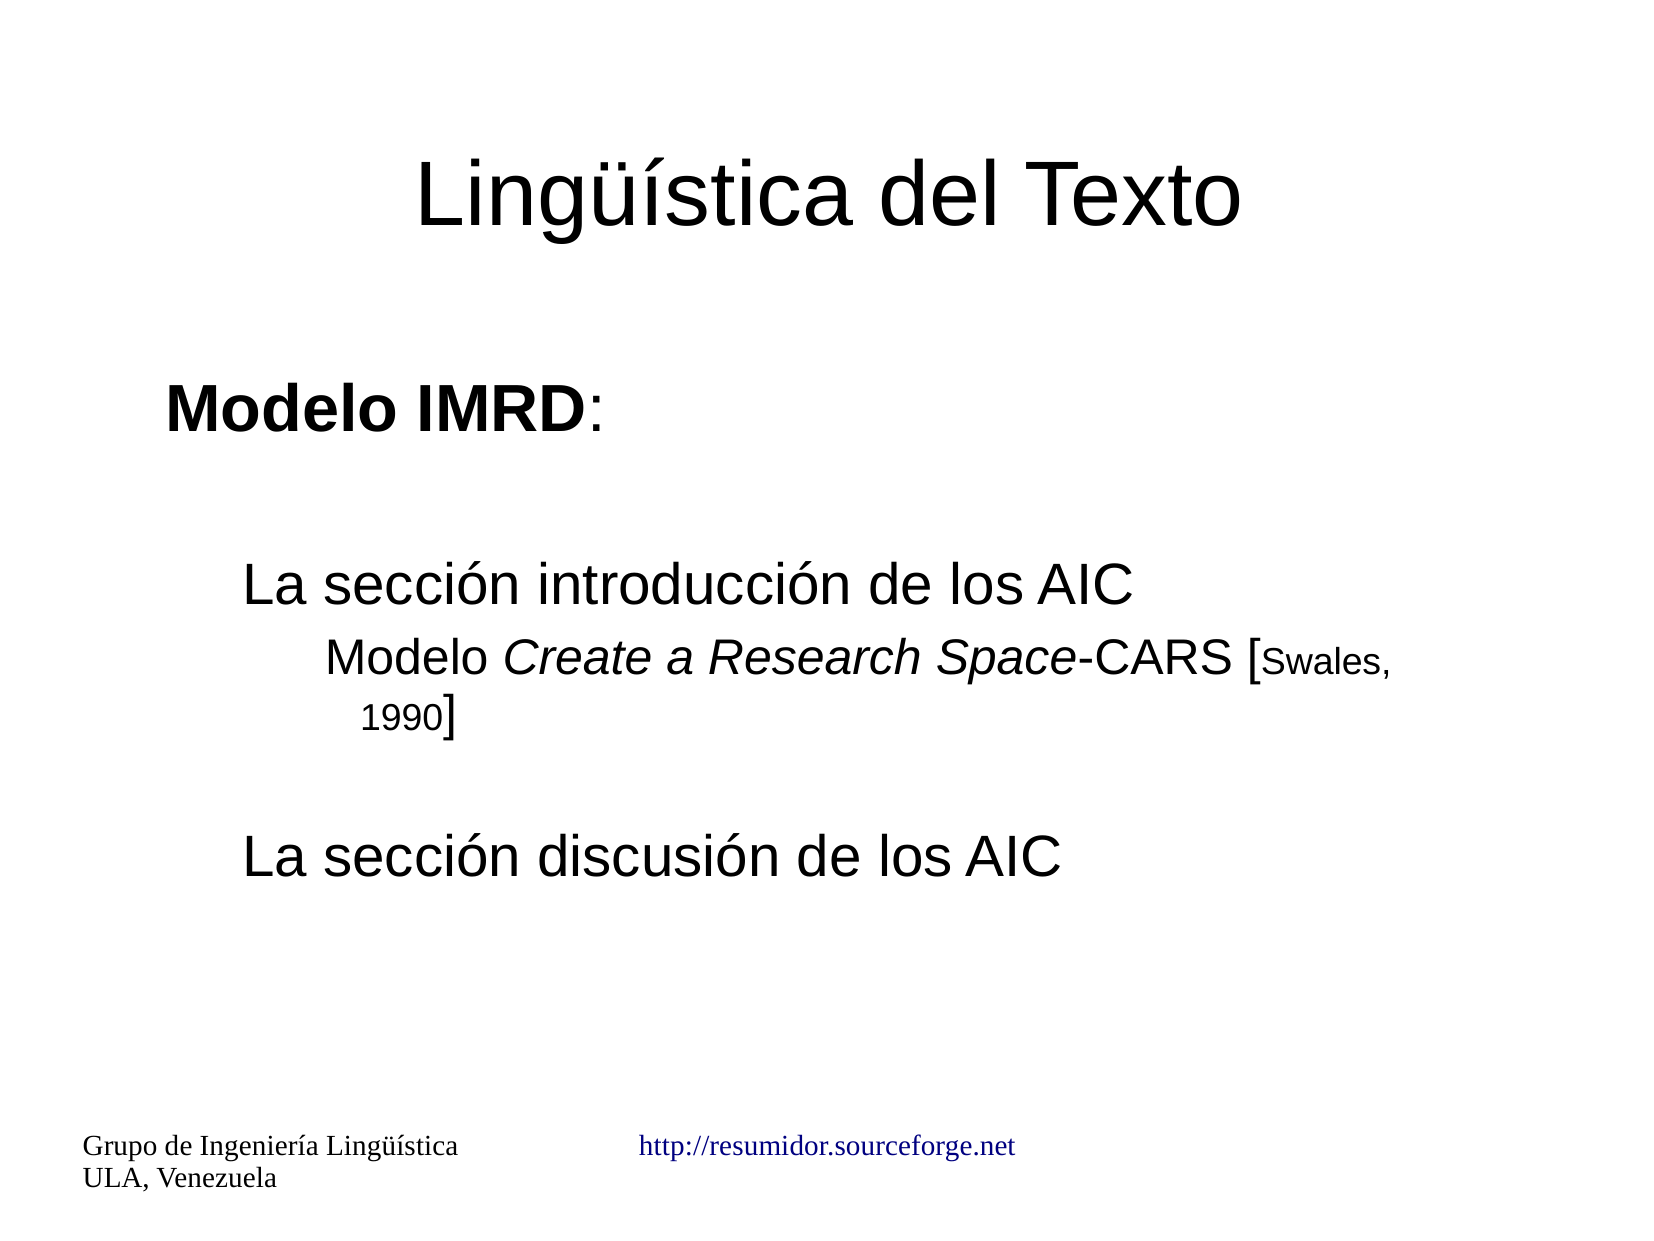

# Lingüística del Texto
Modelo IMRD:
La sección introducción de los AIC
Modelo Create a Research Space-CARS [Swales, 1990]
La sección discusión de los AIC